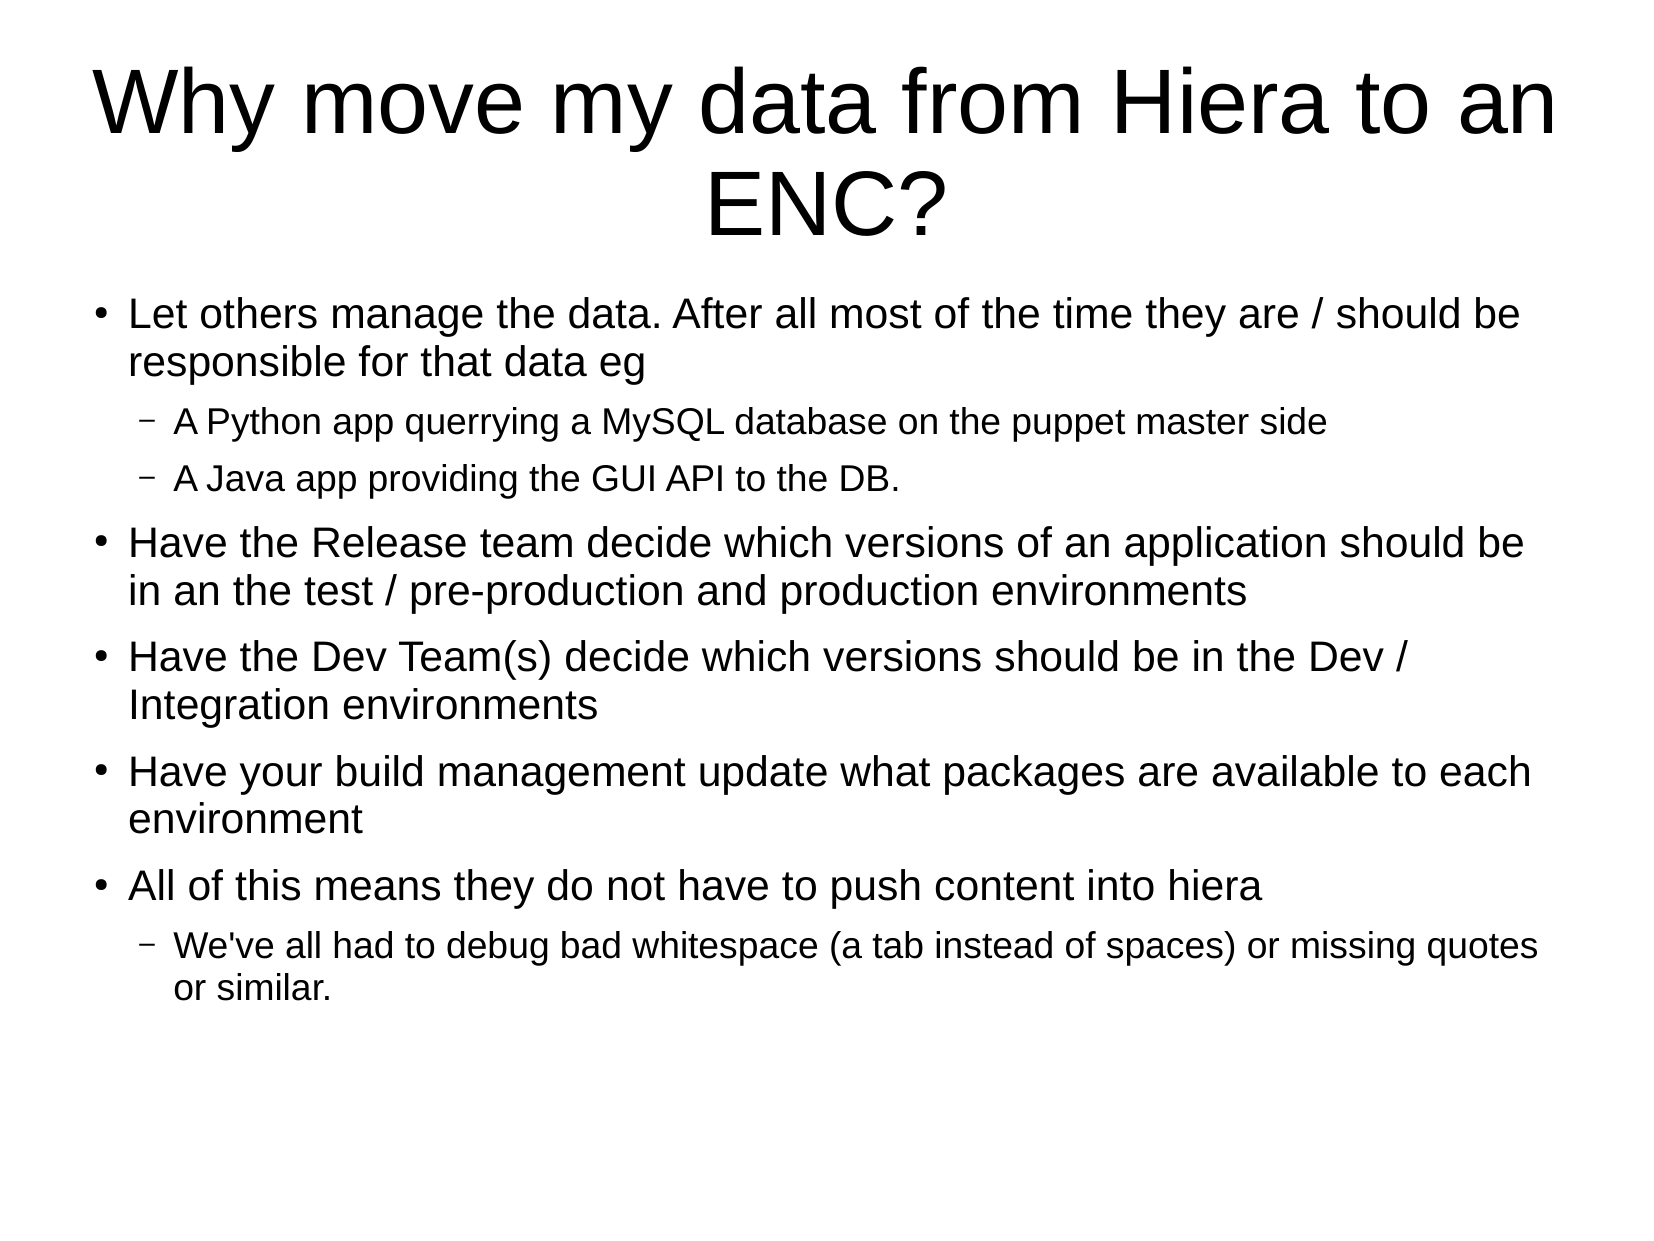

# Why move my data from Hiera to an ENC?
Let others manage the data. After all most of the time they are / should be responsible for that data eg
A Python app querrying a MySQL database on the puppet master side
A Java app providing the GUI API to the DB.
Have the Release team decide which versions of an application should be in an the test / pre-production and production environments
Have the Dev Team(s) decide which versions should be in the Dev / Integration environments
Have your build management update what packages are available to each environment
All of this means they do not have to push content into hiera
We've all had to debug bad whitespace (a tab instead of spaces) or missing quotes or similar.